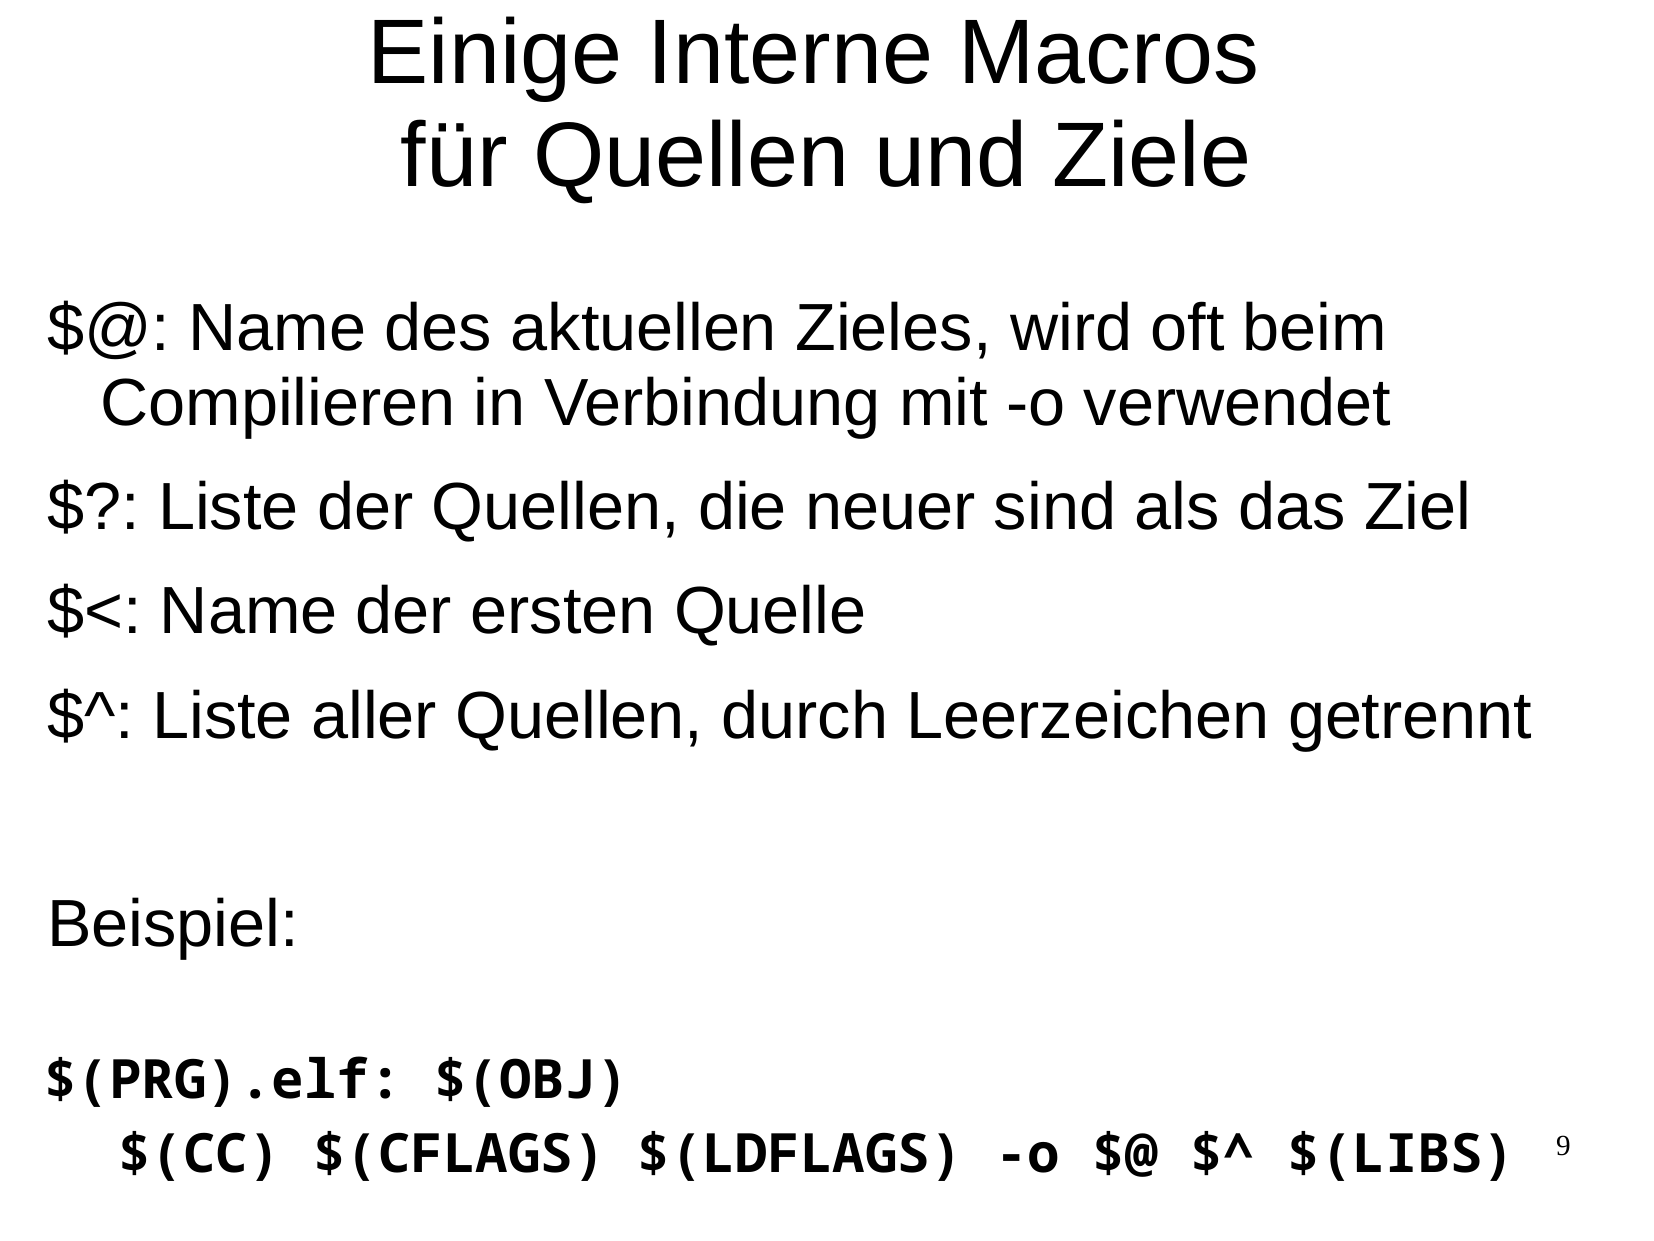

# Einige Interne Macros für Quellen und Ziele
$@: Name des aktuellen Zieles, wird oft beim Compilieren in Verbindung mit -o verwendet
$?: Liste der Quellen, die neuer sind als das Ziel
$<: Name der ersten Quelle
$^: Liste aller Quellen, durch Leerzeichen getrennt
Beispiel:
$(PRG).elf: $(OBJ)
	$(CC) $(CFLAGS) $(LDFLAGS) -o $@ $^ $(LIBS)
9